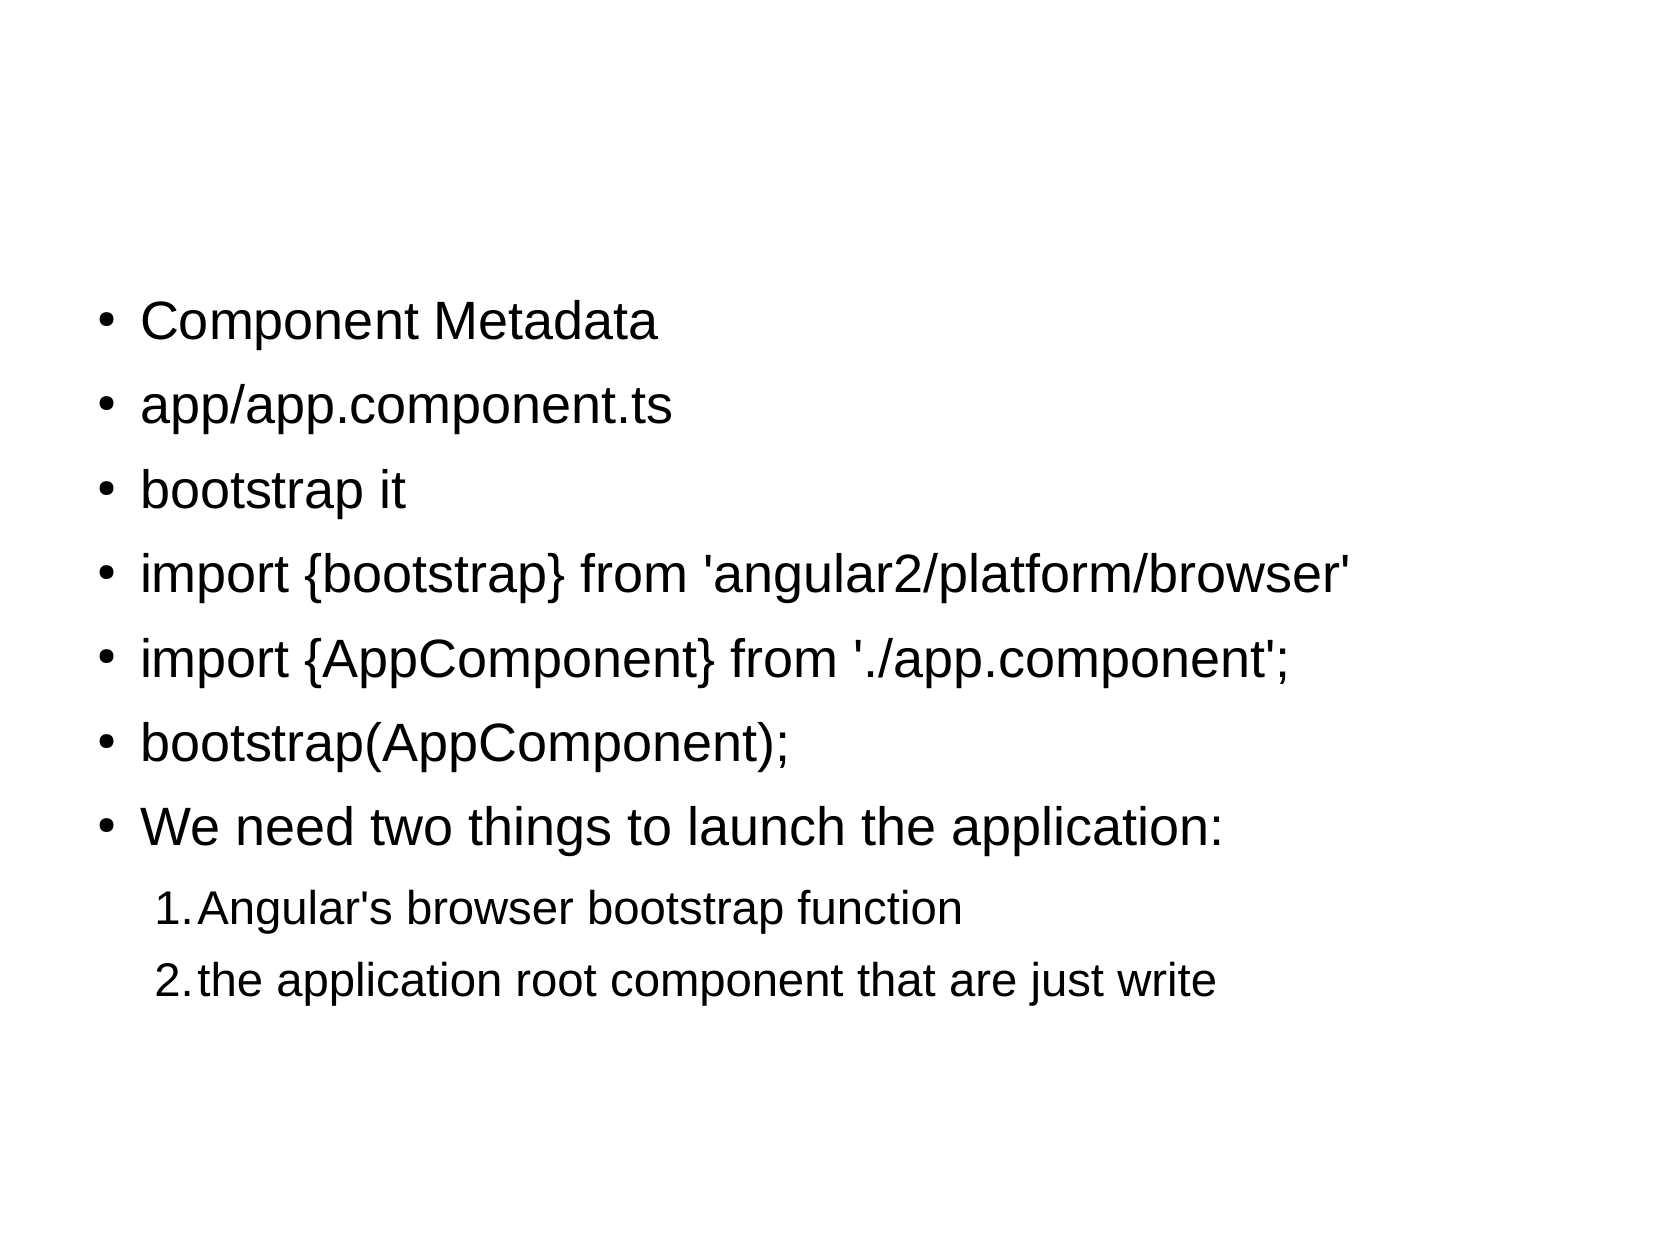

#
Component Metadata
app/app.component.ts
bootstrap it
import {bootstrap} from 'angular2/platform/browser'
import {AppComponent} from './app.component';
bootstrap(AppComponent);
We need two things to launch the application:
Angular's browser bootstrap function
the application root component that are just write